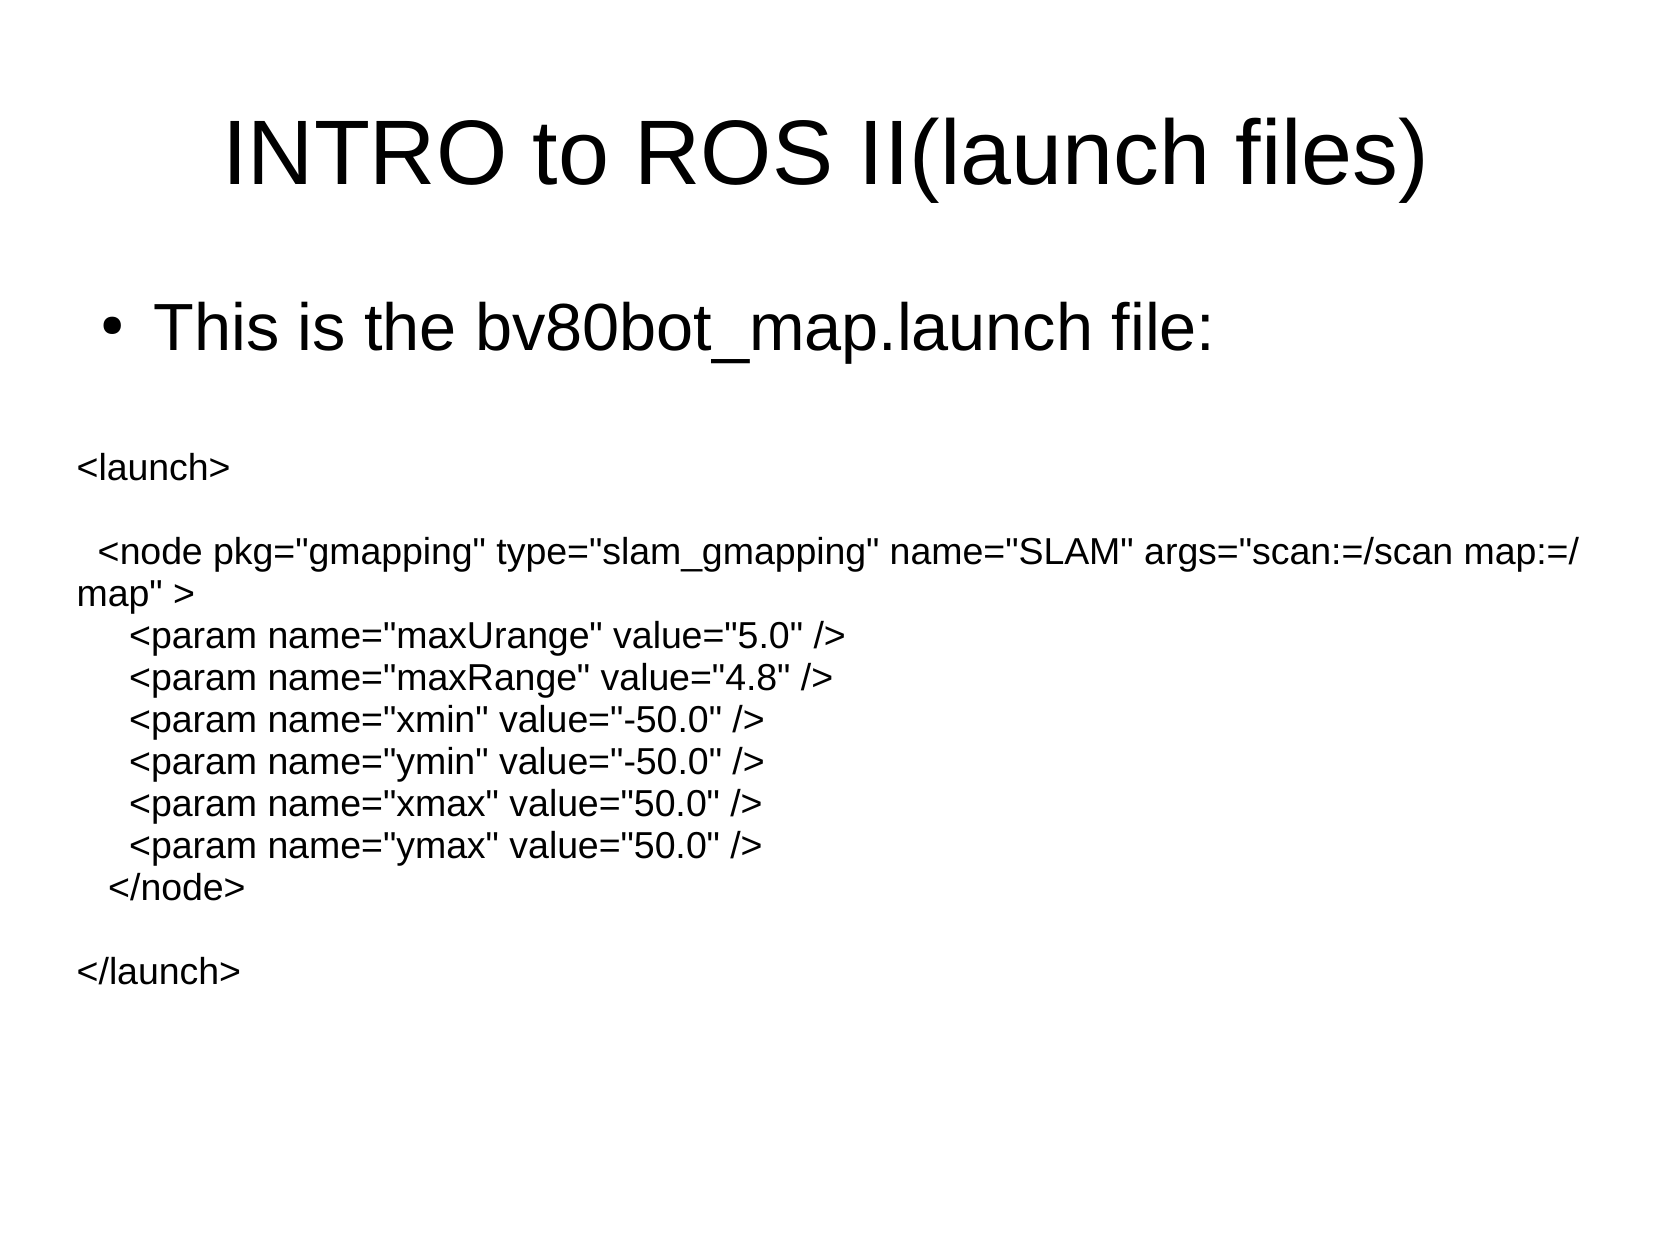

# INTRO to ROS II(launch files)
<launch>
 <node pkg="gmapping" type="slam_gmapping" name="SLAM" args="scan:=/scan map:=/
map" >
 <param name="maxUrange" value="5.0" />
 <param name="maxRange" value="4.8" />
 <param name="xmin" value="-50.0" />
 <param name="ymin" value="-50.0" />
 <param name="xmax" value="50.0" />
 <param name="ymax" value="50.0" />
 </node>
</launch>
This is the bv80bot_map.launch file: